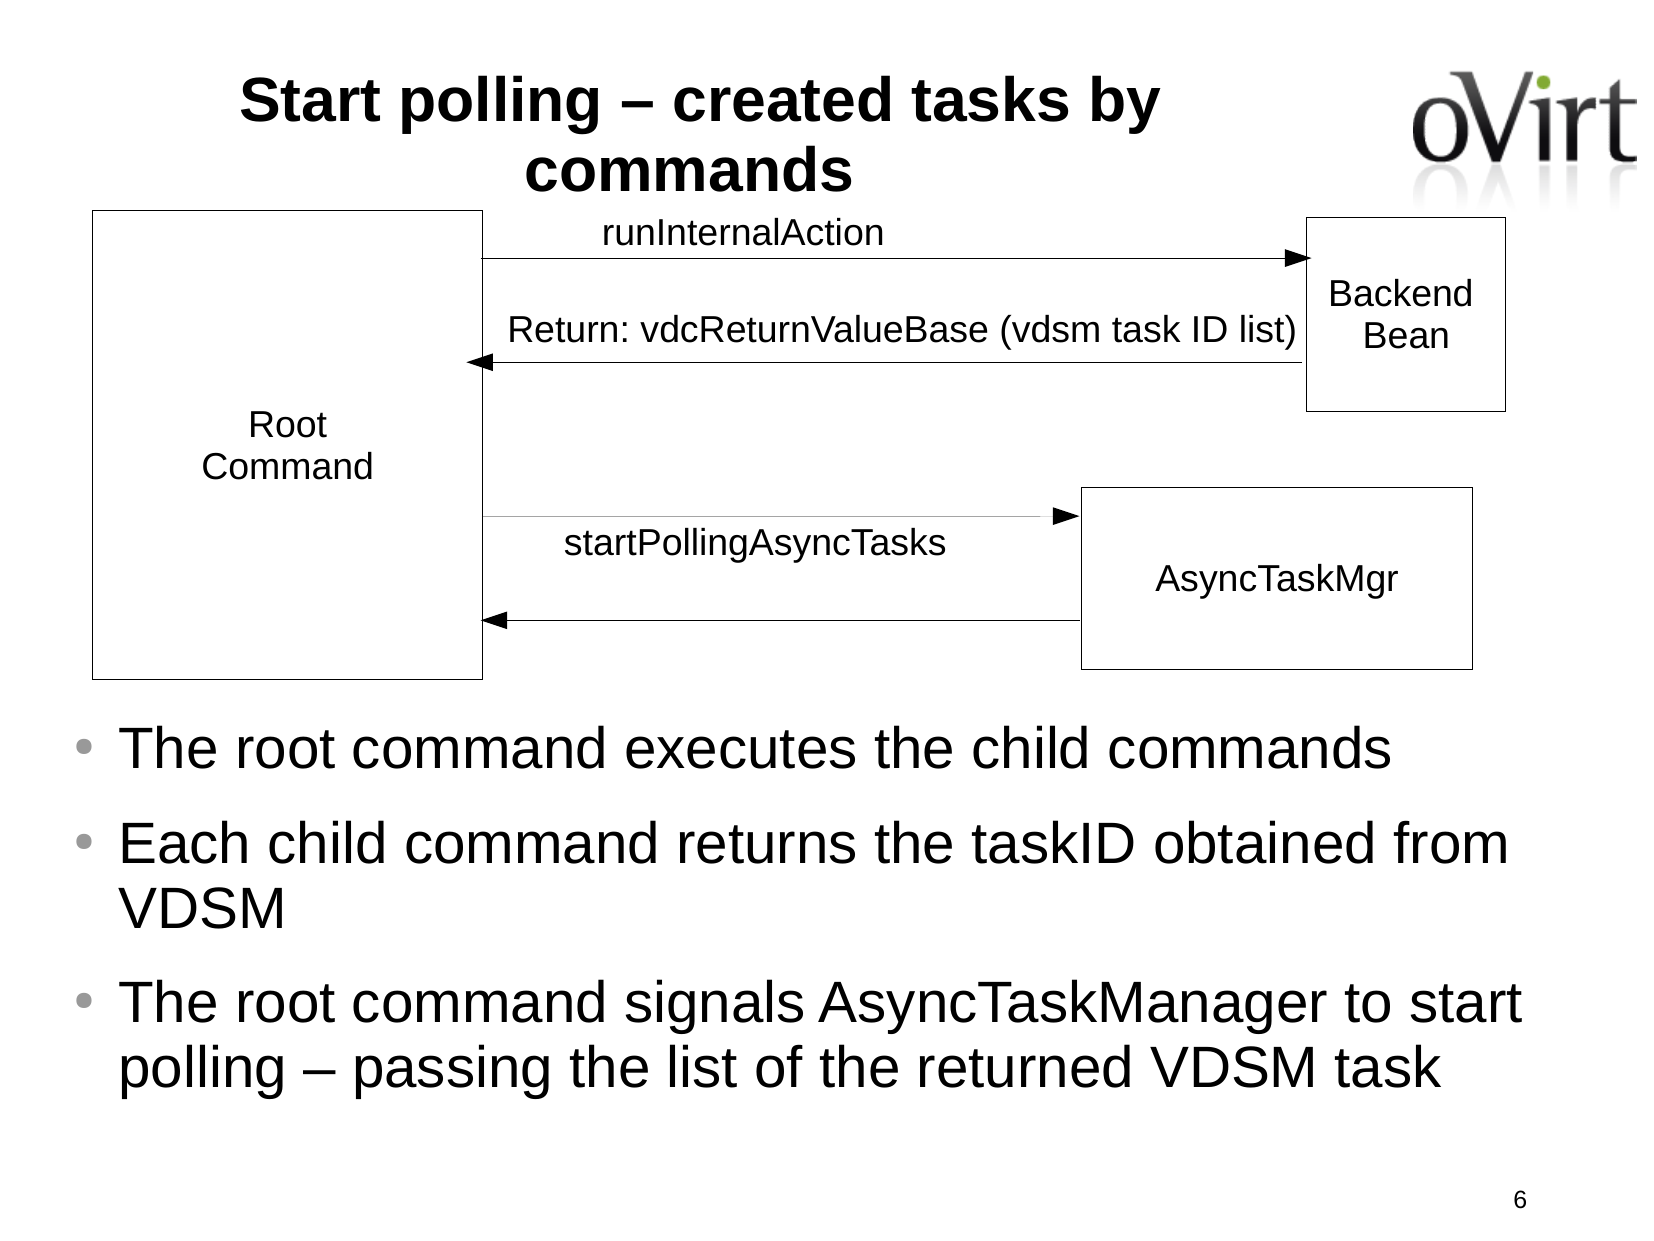

# Start polling – created tasks by commands
runInternalAction
Root
Command
Backend
Bean
Return: vdcReturnValueBase (vdsm task ID list)
AsyncTaskMgr
startPollingAsyncTasks
The root command executes the child commands
Each child command returns the taskID obtained from VDSM
The root command signals AsyncTaskManager to start polling – passing the list of the returned VDSM task